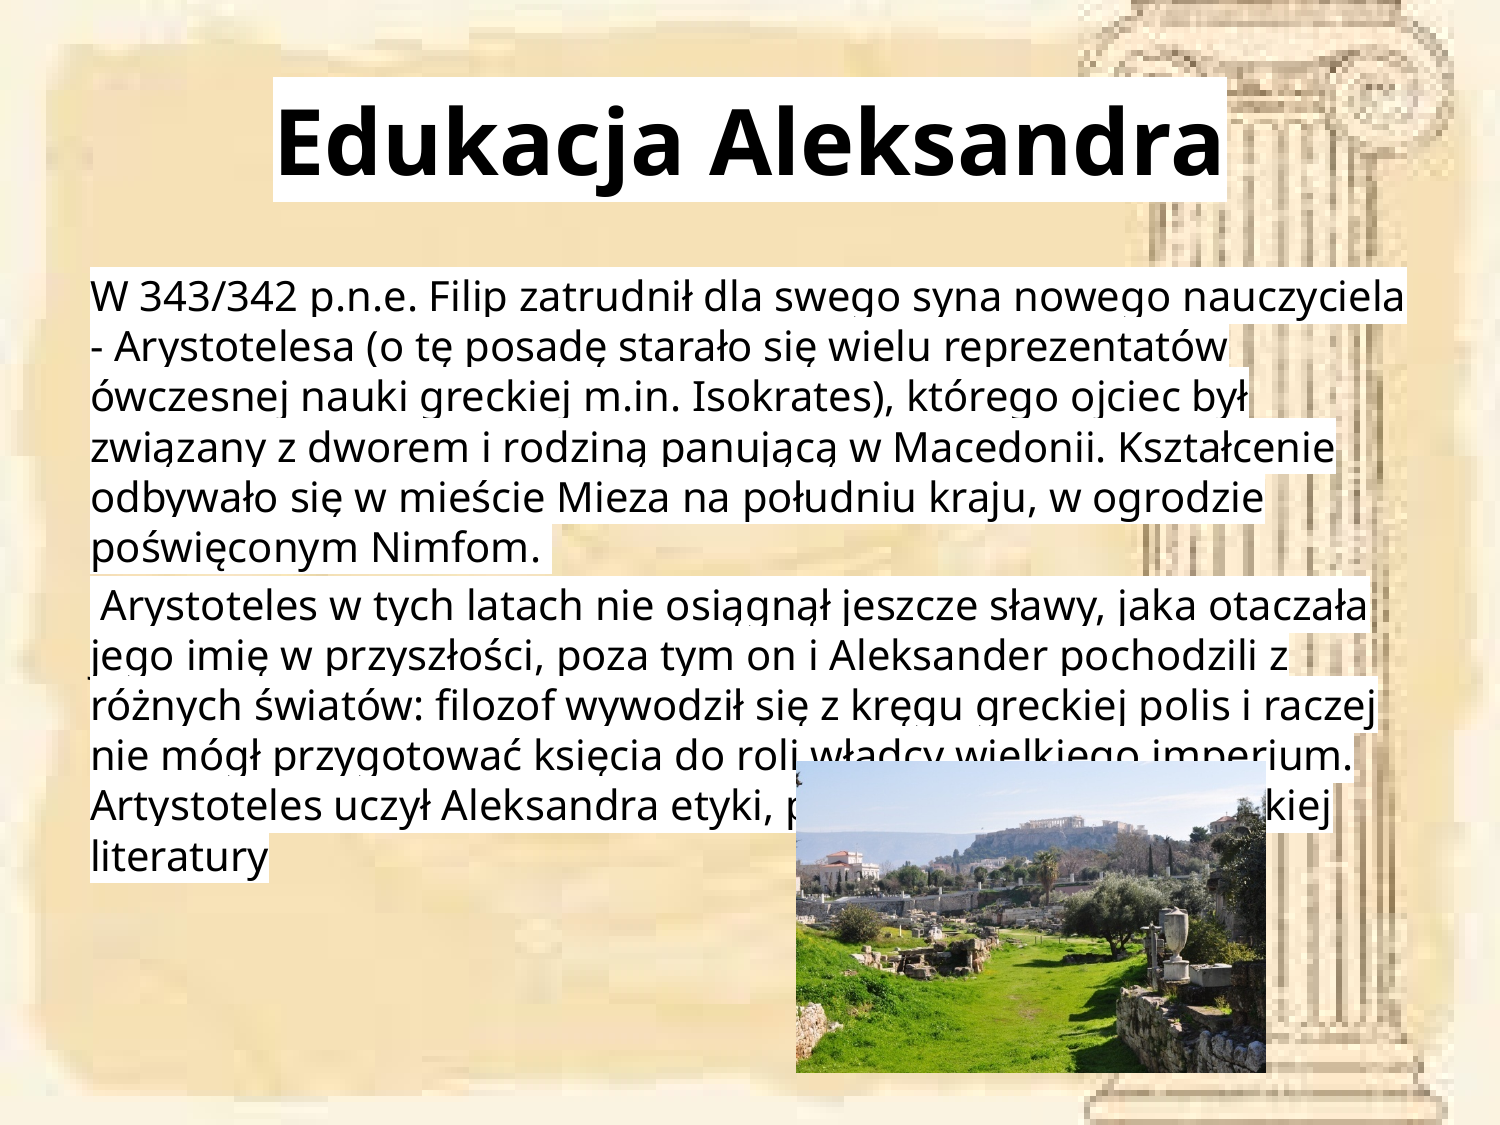

# Edukacja Aleksandra
W 343/342 p.n.e. Filip zatrudnił dla swego syna nowego nauczyciela - Arystotelesa (o tę posadę starało się wielu reprezentatów ówczesnej nauki greckiej m.in. Isokrates), którego ojciec był związany z dworem i rodziną panującą w Macedonii. Kształcenie odbywało się w mieście Mieza na południu kraju, w ogrodzie poświęconym Nimfom.
 Arystoteles w tych latach nie osiągnął jeszcze sławy, jaka otaczała jego imię w przyszłości, poza tym on i Aleksander pochodzili z różnych światów: filozof wywodził się z kręgu greckiej polis i raczej nie mógł przygotować księcia do roli władcy wielkiego imperium. Artystoteles uczył Aleksandra etyki, polityki, medycyny i greckiej literatury